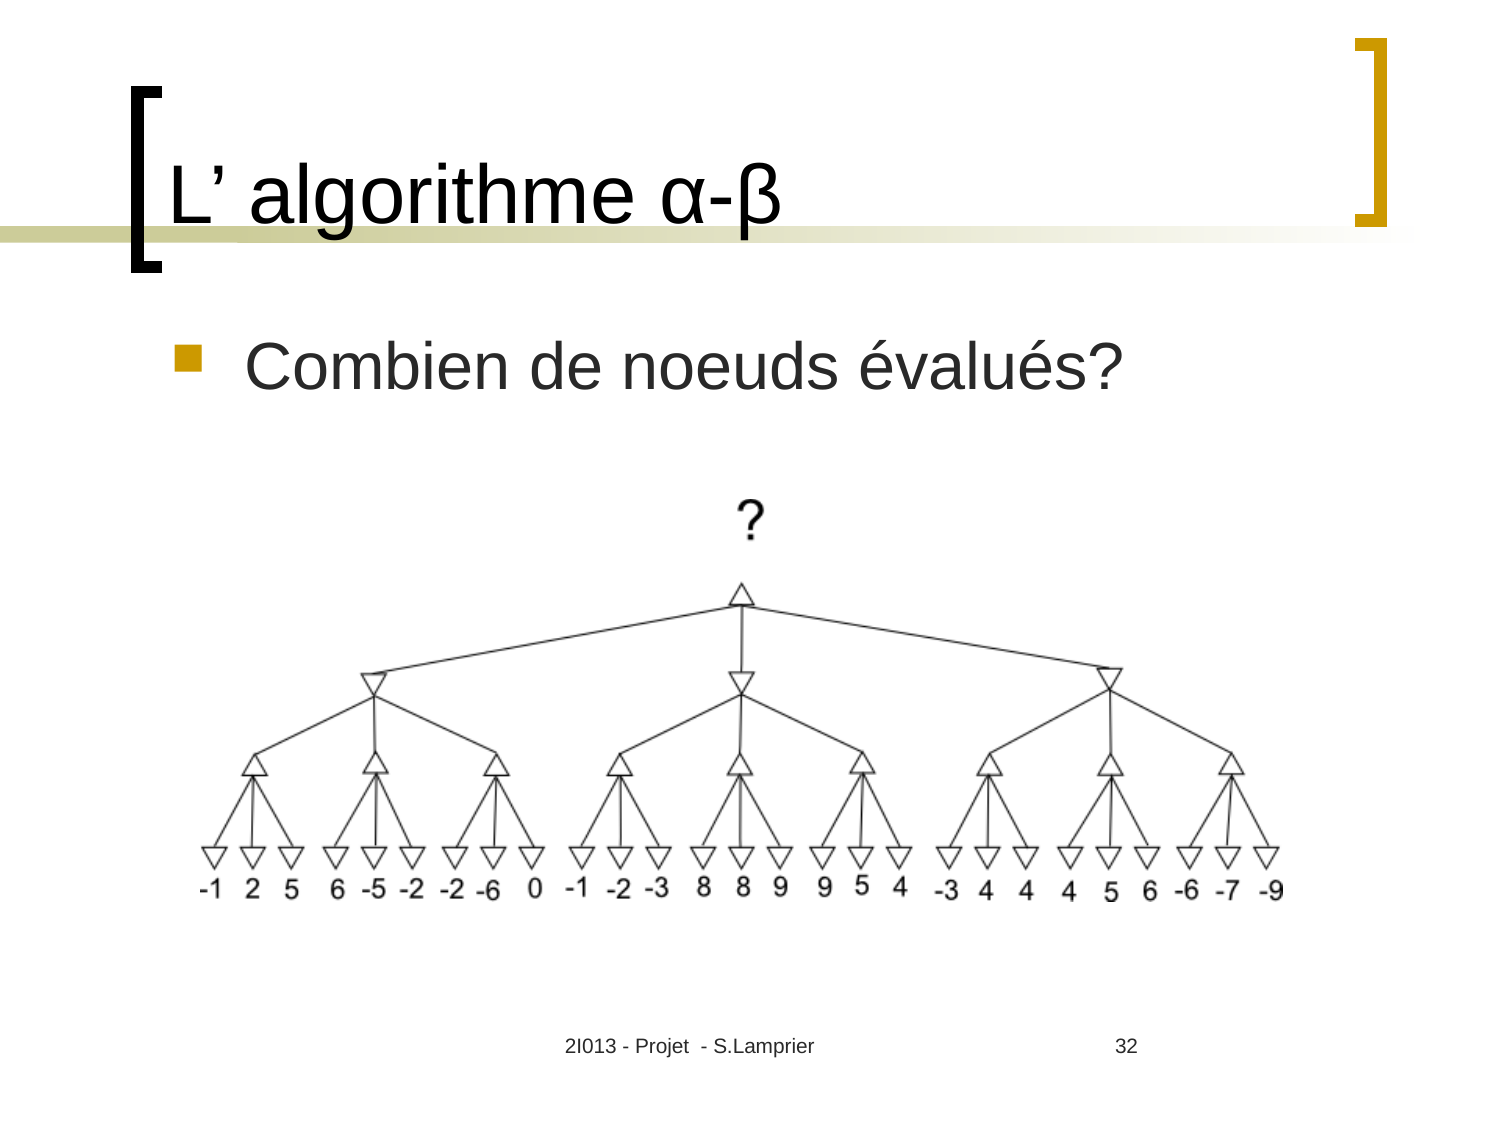

# L’ algorithme α-β
Combien de noeuds évalués?
2I013 - Projet - S.Lamprier